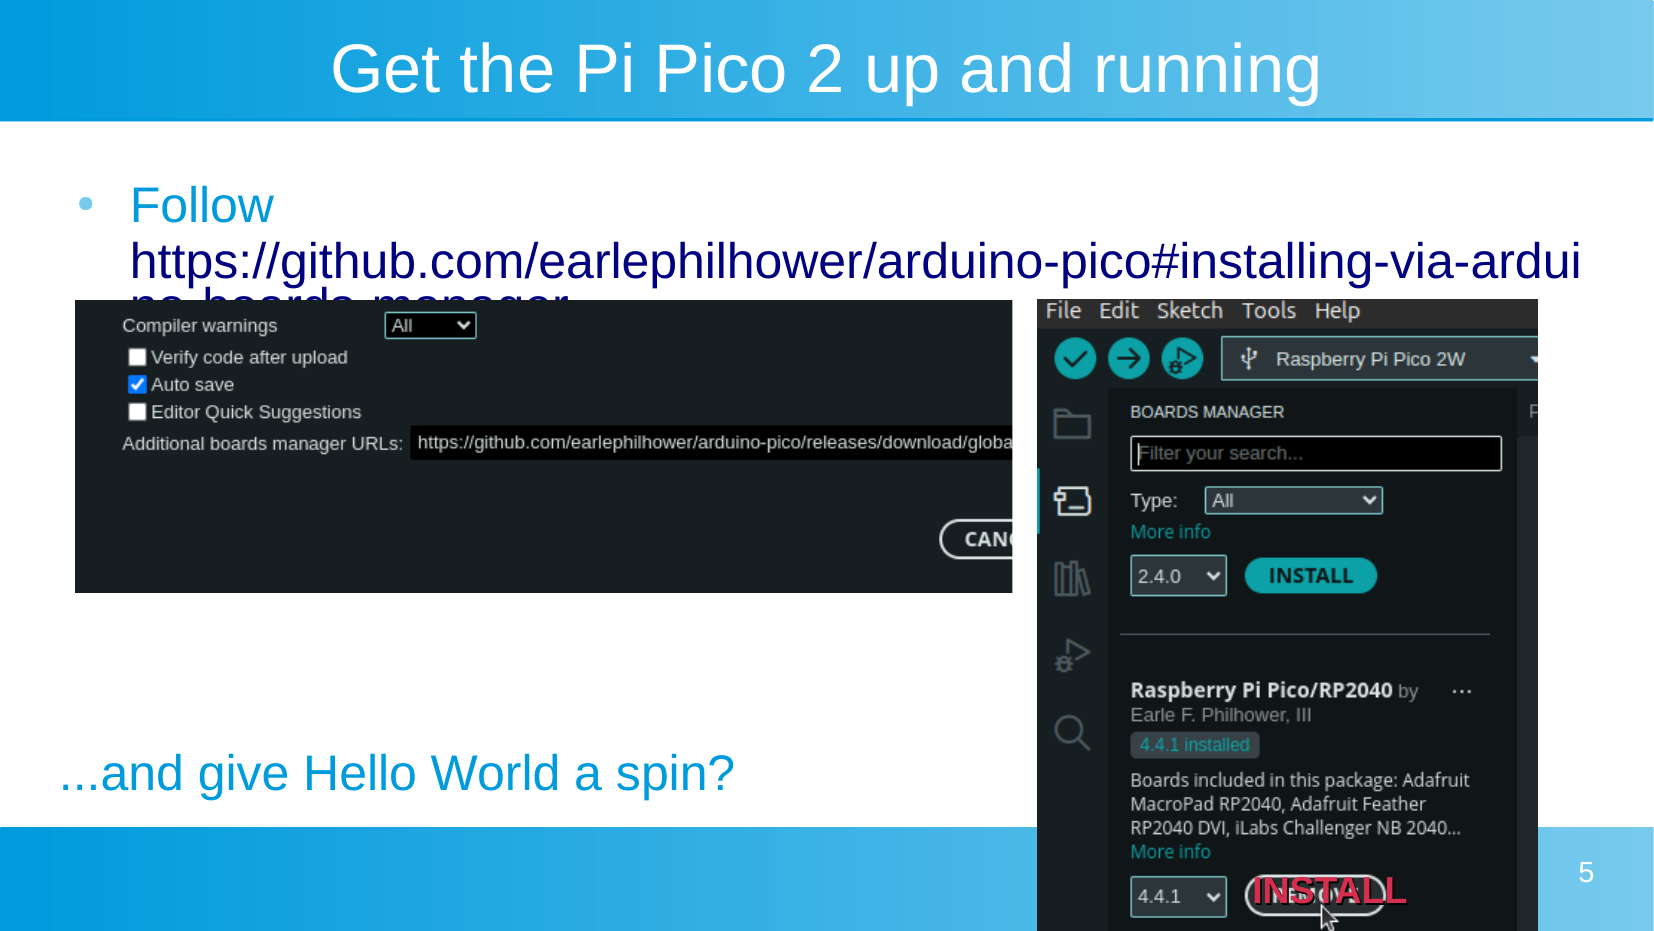

# Get the Pi Pico 2 up and running
Follow https://github.com/earlephilhower/arduino-pico#installing-via-arduino-boards-manager
...and give Hello World a spin?
5
INSTALL